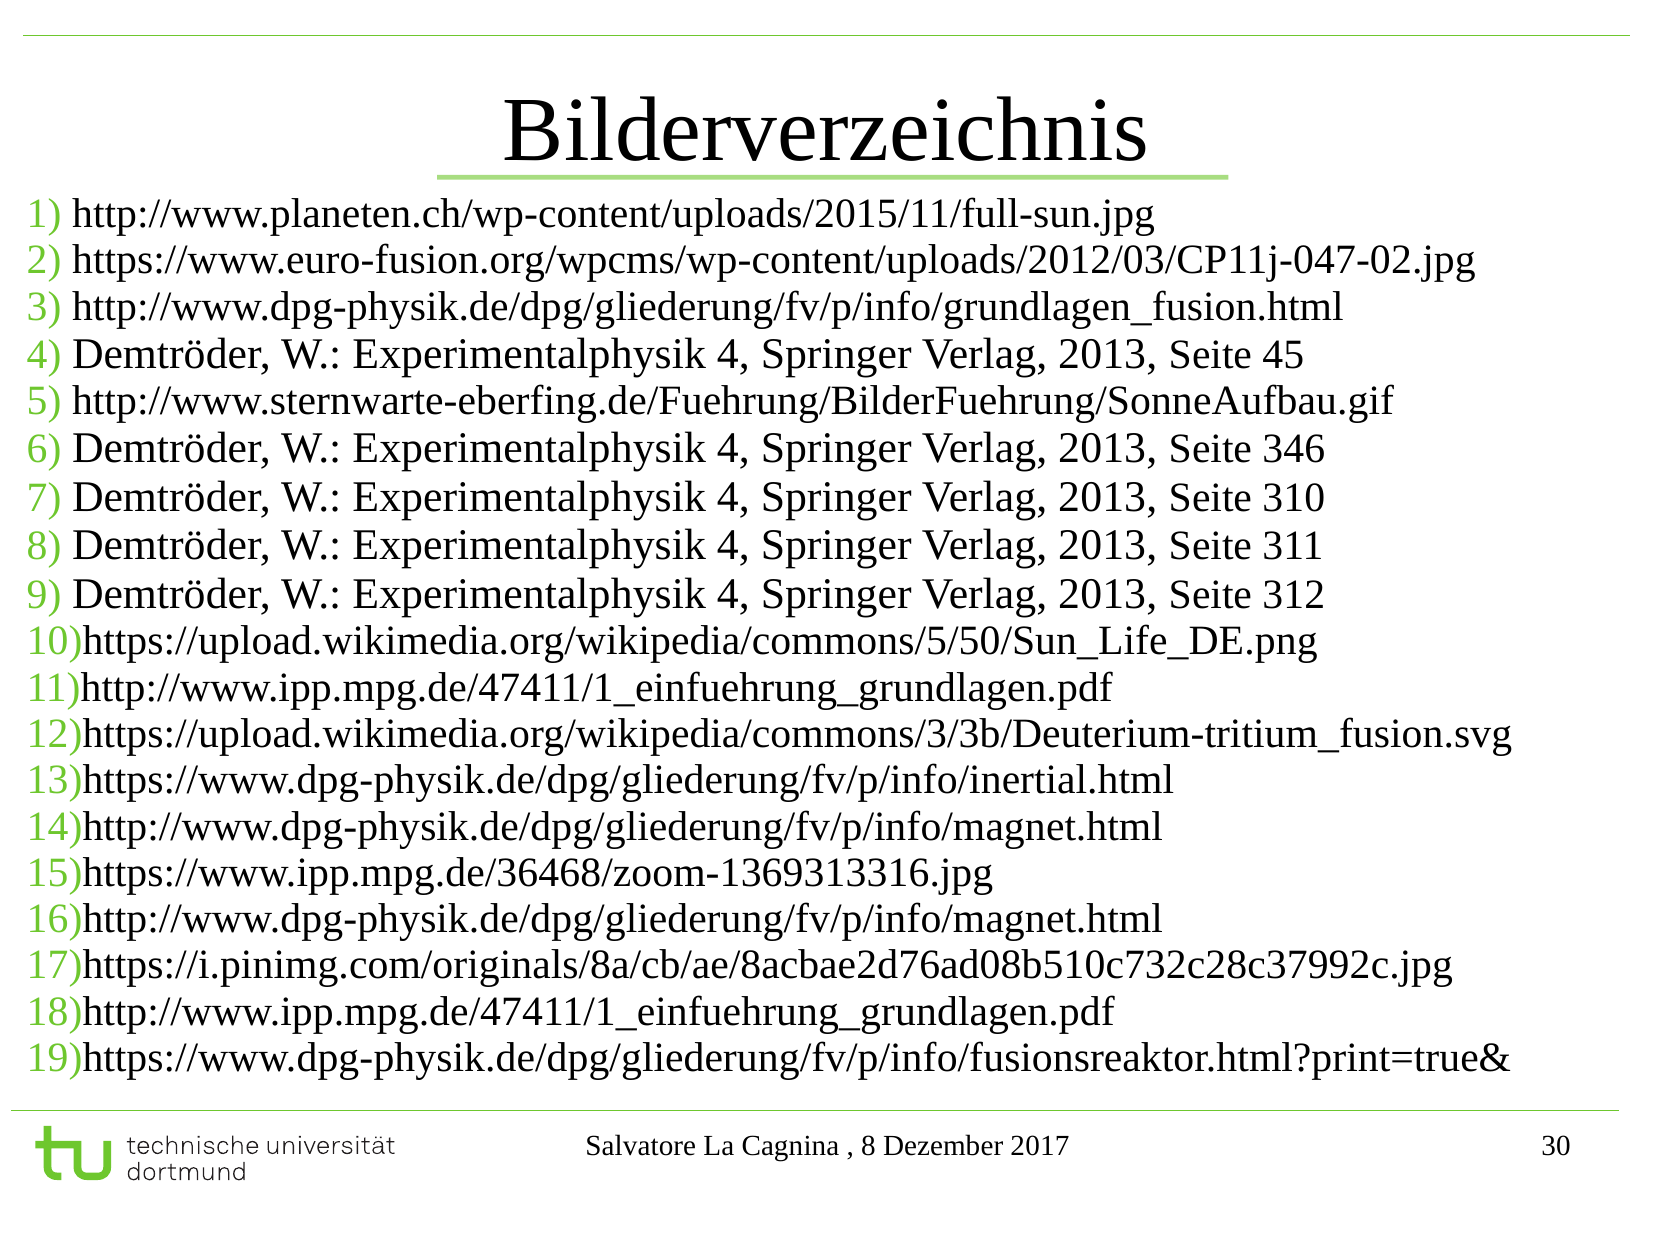

# Bilderverzeichnis
1) http://www.planeten.ch/wp-content/uploads/2015/11/full-sun.jpg
2) https://www.euro-fusion.org/wpcms/wp-content/uploads/2012/03/CP11j-047-02.jpg
3) http://www.dpg-physik.de/dpg/gliederung/fv/p/info/grundlagen_fusion.html
4) Demtröder, W.: Experimentalphysik 4, Springer Verlag, 2013, Seite 45
5) http://www.sternwarte-eberfing.de/Fuehrung/BilderFuehrung/SonneAufbau.gif
6) Demtröder, W.: Experimentalphysik 4, Springer Verlag, 2013, Seite 346
7) Demtröder, W.: Experimentalphysik 4, Springer Verlag, 2013, Seite 310
8) Demtröder, W.: Experimentalphysik 4, Springer Verlag, 2013, Seite 311
9) Demtröder, W.: Experimentalphysik 4, Springer Verlag, 2013, Seite 312
10)https://upload.wikimedia.org/wikipedia/commons/5/50/Sun_Life_DE.png
11)http://www.ipp.mpg.de/47411/1_einfuehrung_grundlagen.pdf
12)https://upload.wikimedia.org/wikipedia/commons/3/3b/Deuterium-tritium_fusion.svg
13)https://www.dpg-physik.de/dpg/gliederung/fv/p/info/inertial.html
14)http://www.dpg-physik.de/dpg/gliederung/fv/p/info/magnet.html
15)https://www.ipp.mpg.de/36468/zoom-1369313316.jpg
16)http://www.dpg-physik.de/dpg/gliederung/fv/p/info/magnet.html
17)https://i.pinimg.com/originals/8a/cb/ae/8acbae2d76ad08b510c732c28c37992c.jpg
18)http://www.ipp.mpg.de/47411/1_einfuehrung_grundlagen.pdf
19)https://www.dpg-physik.de/dpg/gliederung/fv/p/info/fusionsreaktor.html?print=true&
Salvatore La Cagnina , 8 Dezember 2017
30